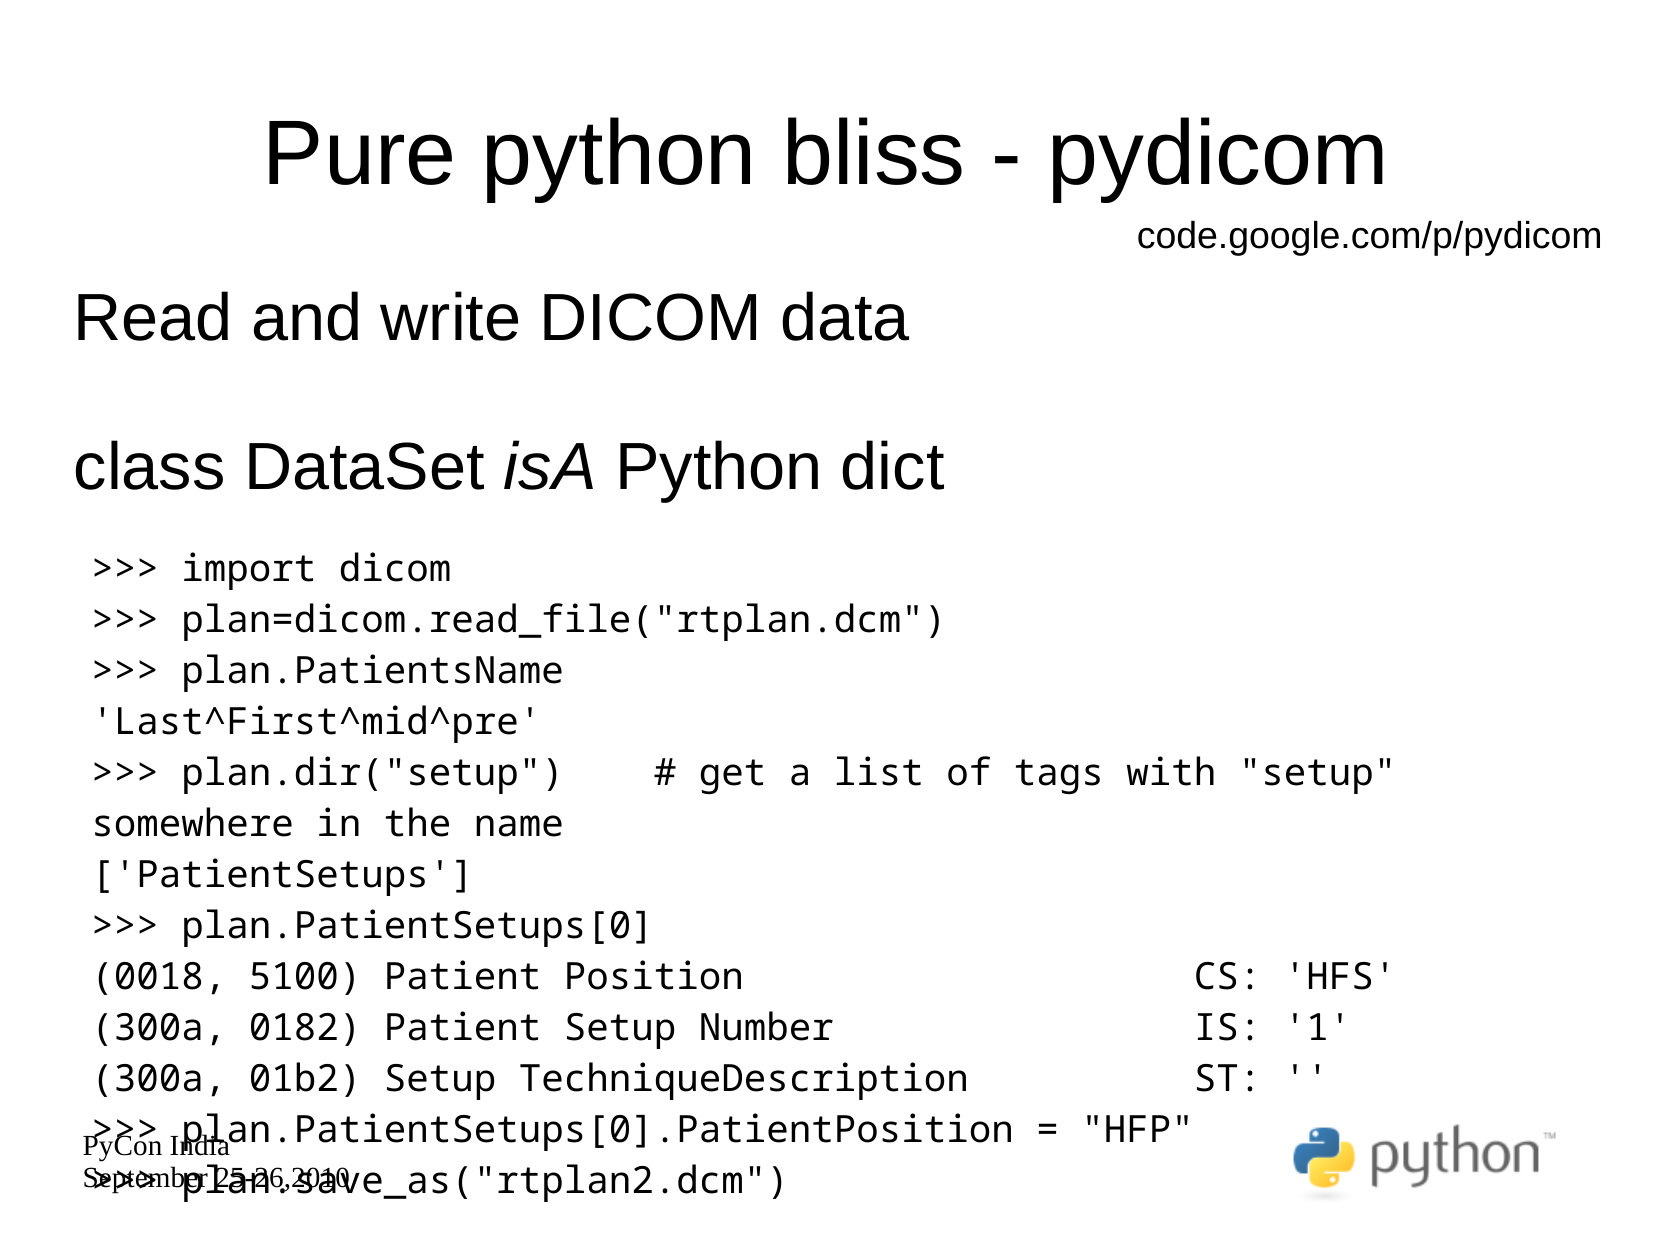

# Pure python bliss - pydicom
code.google.com/p/pydicom
Read and write DICOM data
class DataSet isA Python dict
>>> import dicom
>>> plan=dicom.read_file("rtplan.dcm")
>>> plan.PatientsName
'Last^First^mid^pre'
>>> plan.dir("setup") # get a list of tags with "setup" somewhere in the name
['PatientSetups']
>>> plan.PatientSetups[0]
(0018, 5100) Patient Position CS: 'HFS'
(300a, 0182) Patient Setup Number IS: '1'
(300a, 01b2) Setup TechniqueDescription ST: ''
>>> plan.PatientSetups[0].PatientPosition = "HFP"
>>> plan.save_as("rtplan2.dcm")